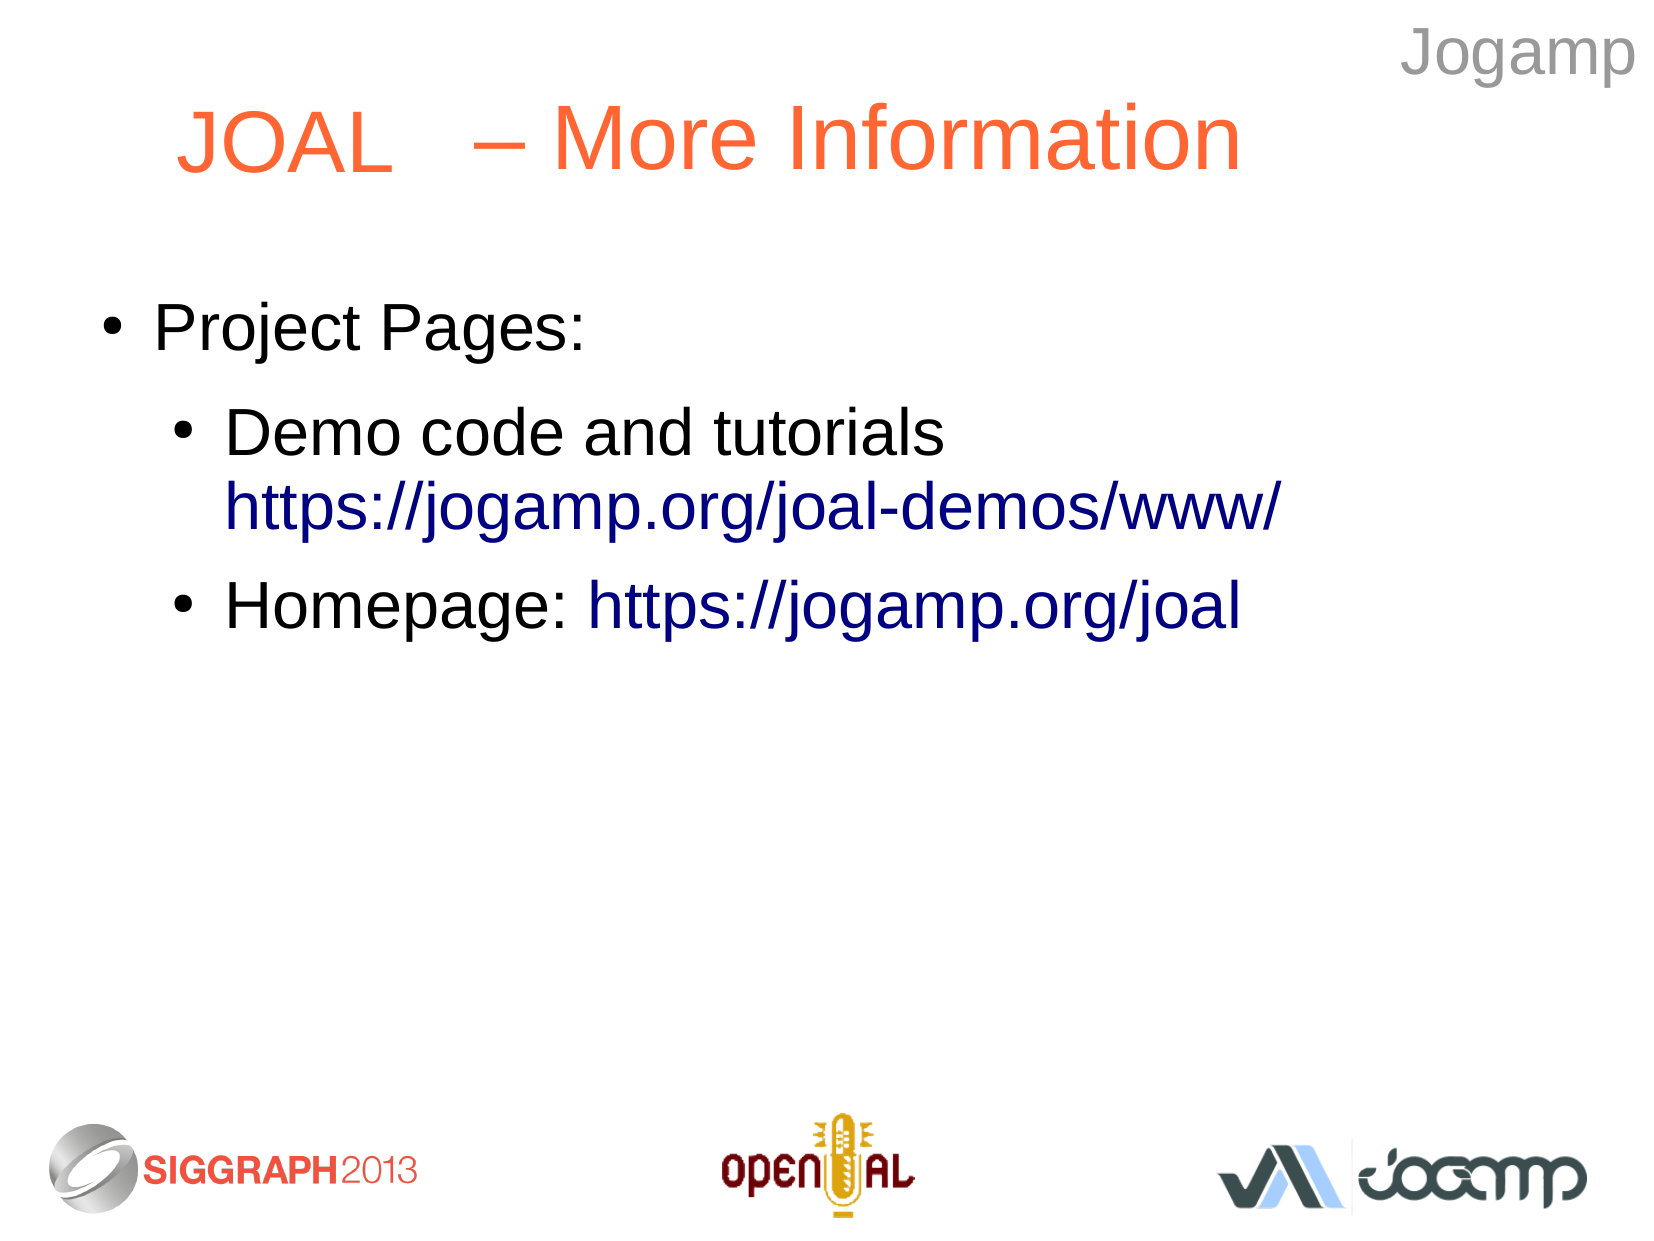

Jogamp
# JOAL
– More Information
Project Pages:
Demo code and tutorialshttps://jogamp.org/joal-demos/www/
Homepage: https://jogamp.org/joal